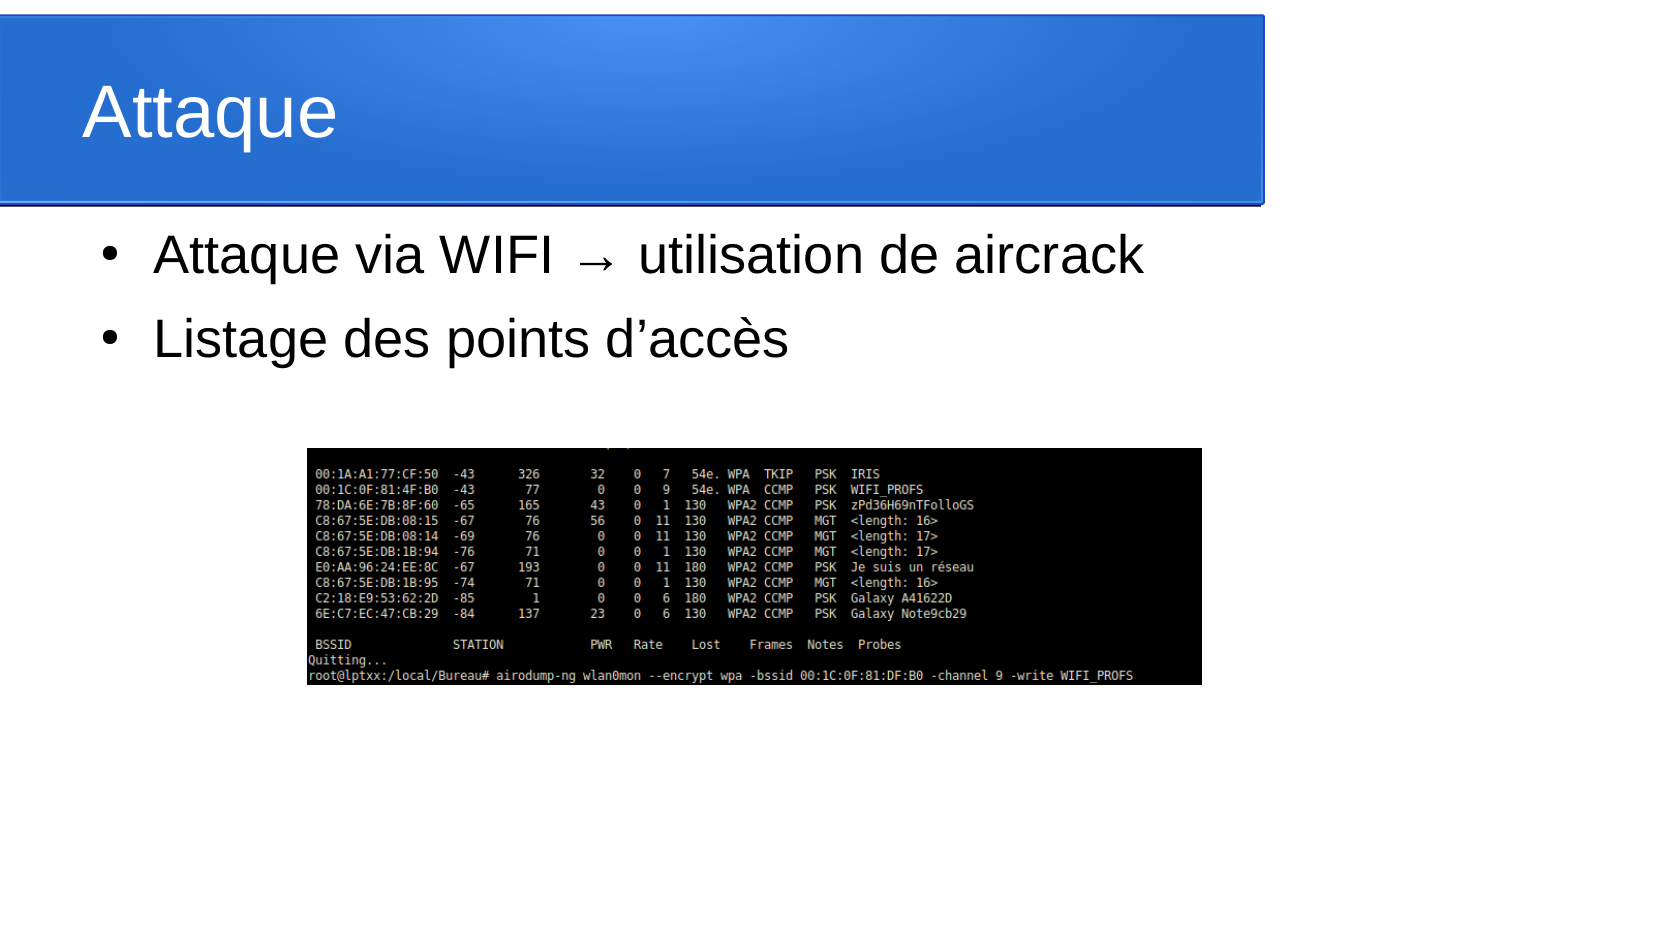

# Attaque
Attaque via WIFI → utilisation de aircrack
Listage des points d’accès